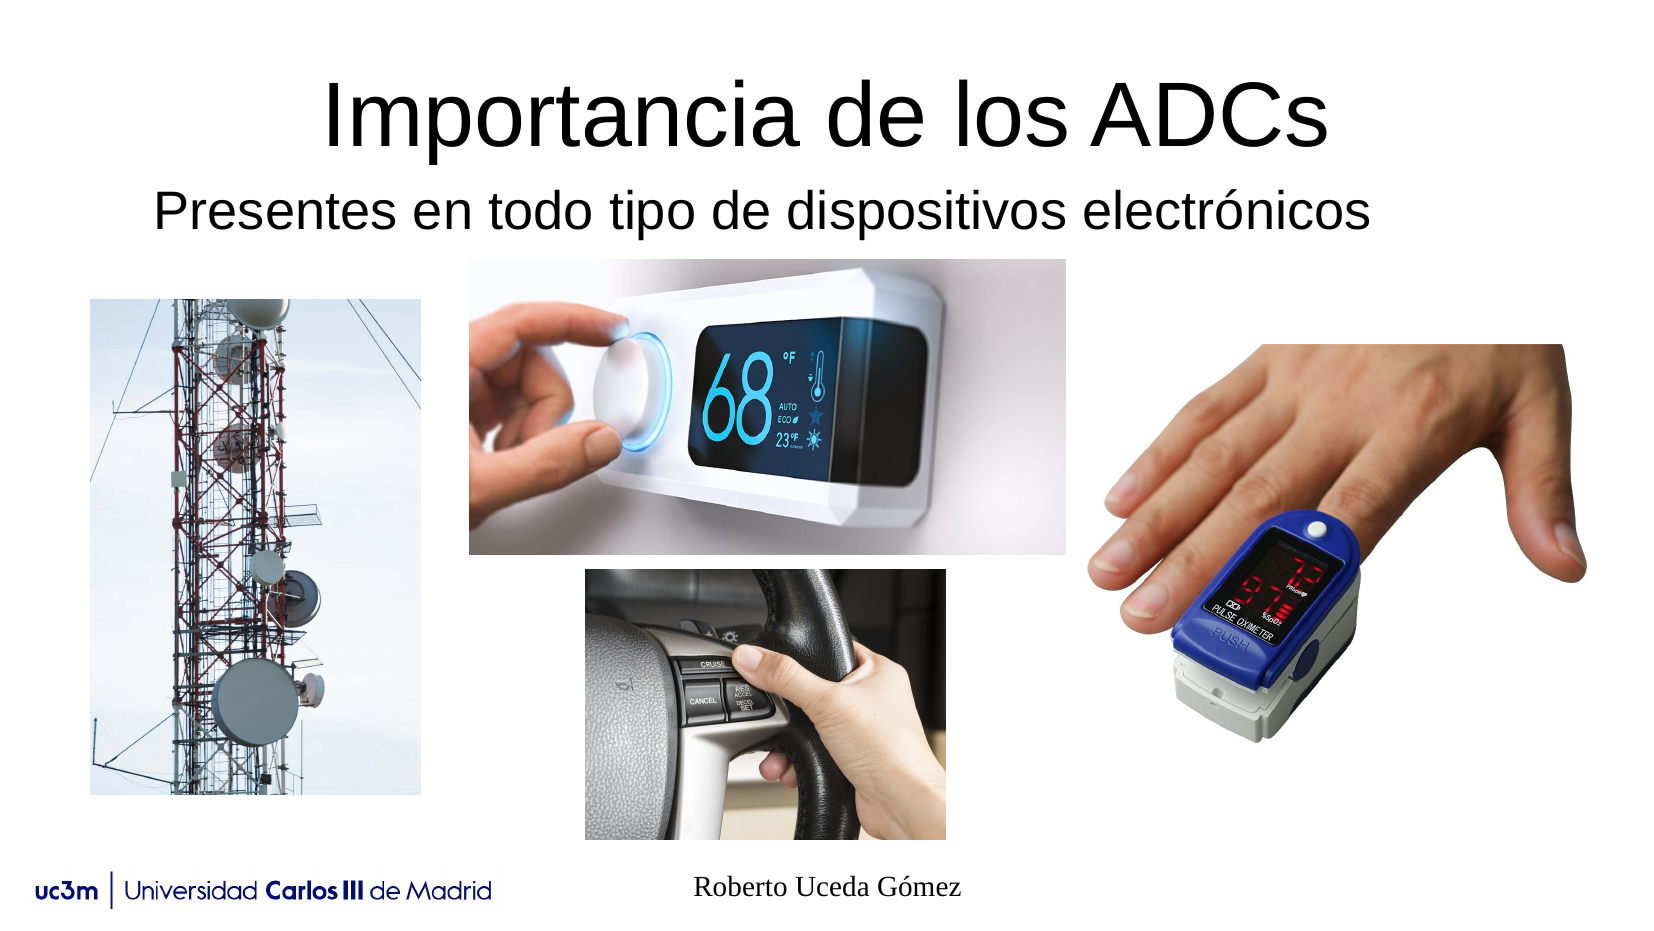

# Importancia de los ADCs
Presentes en todo tipo de dispositivos electrónicos